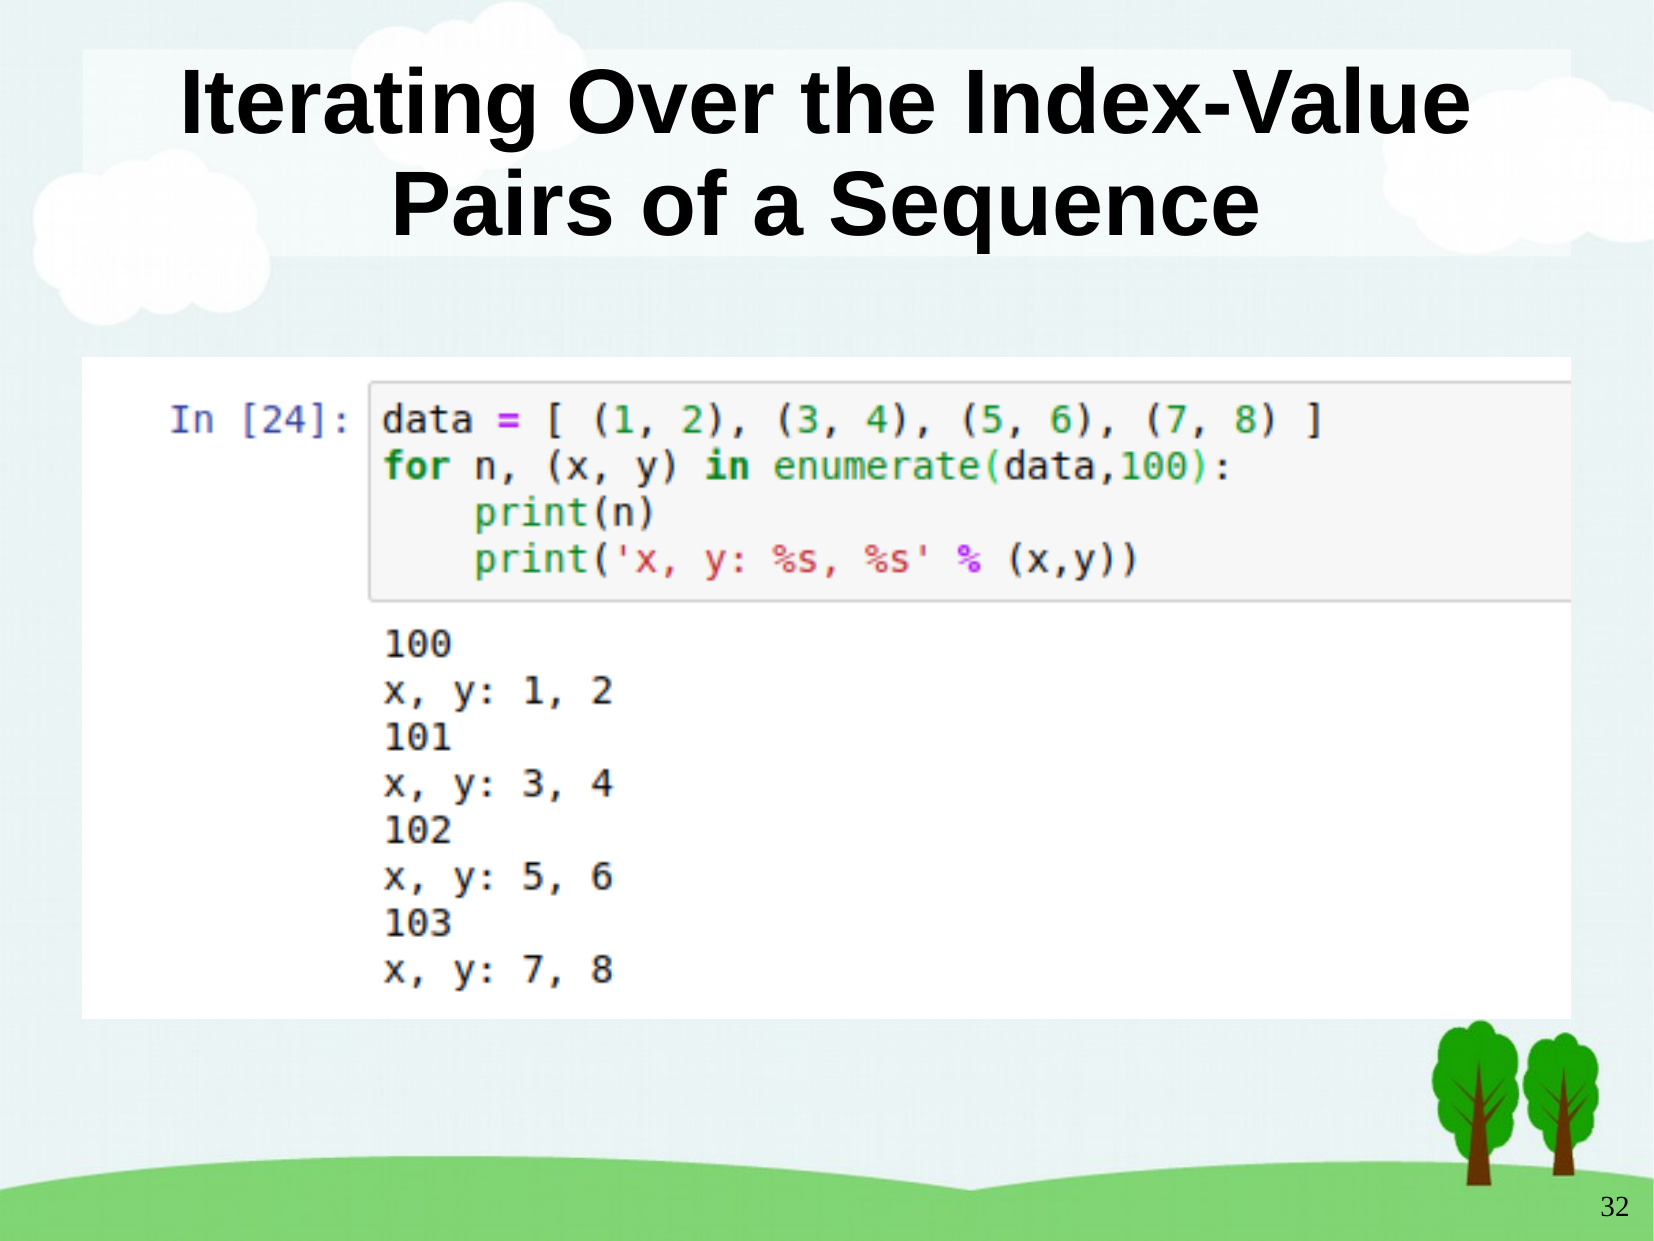

# Iterating Over the Index-Value Pairs of a Sequence
32